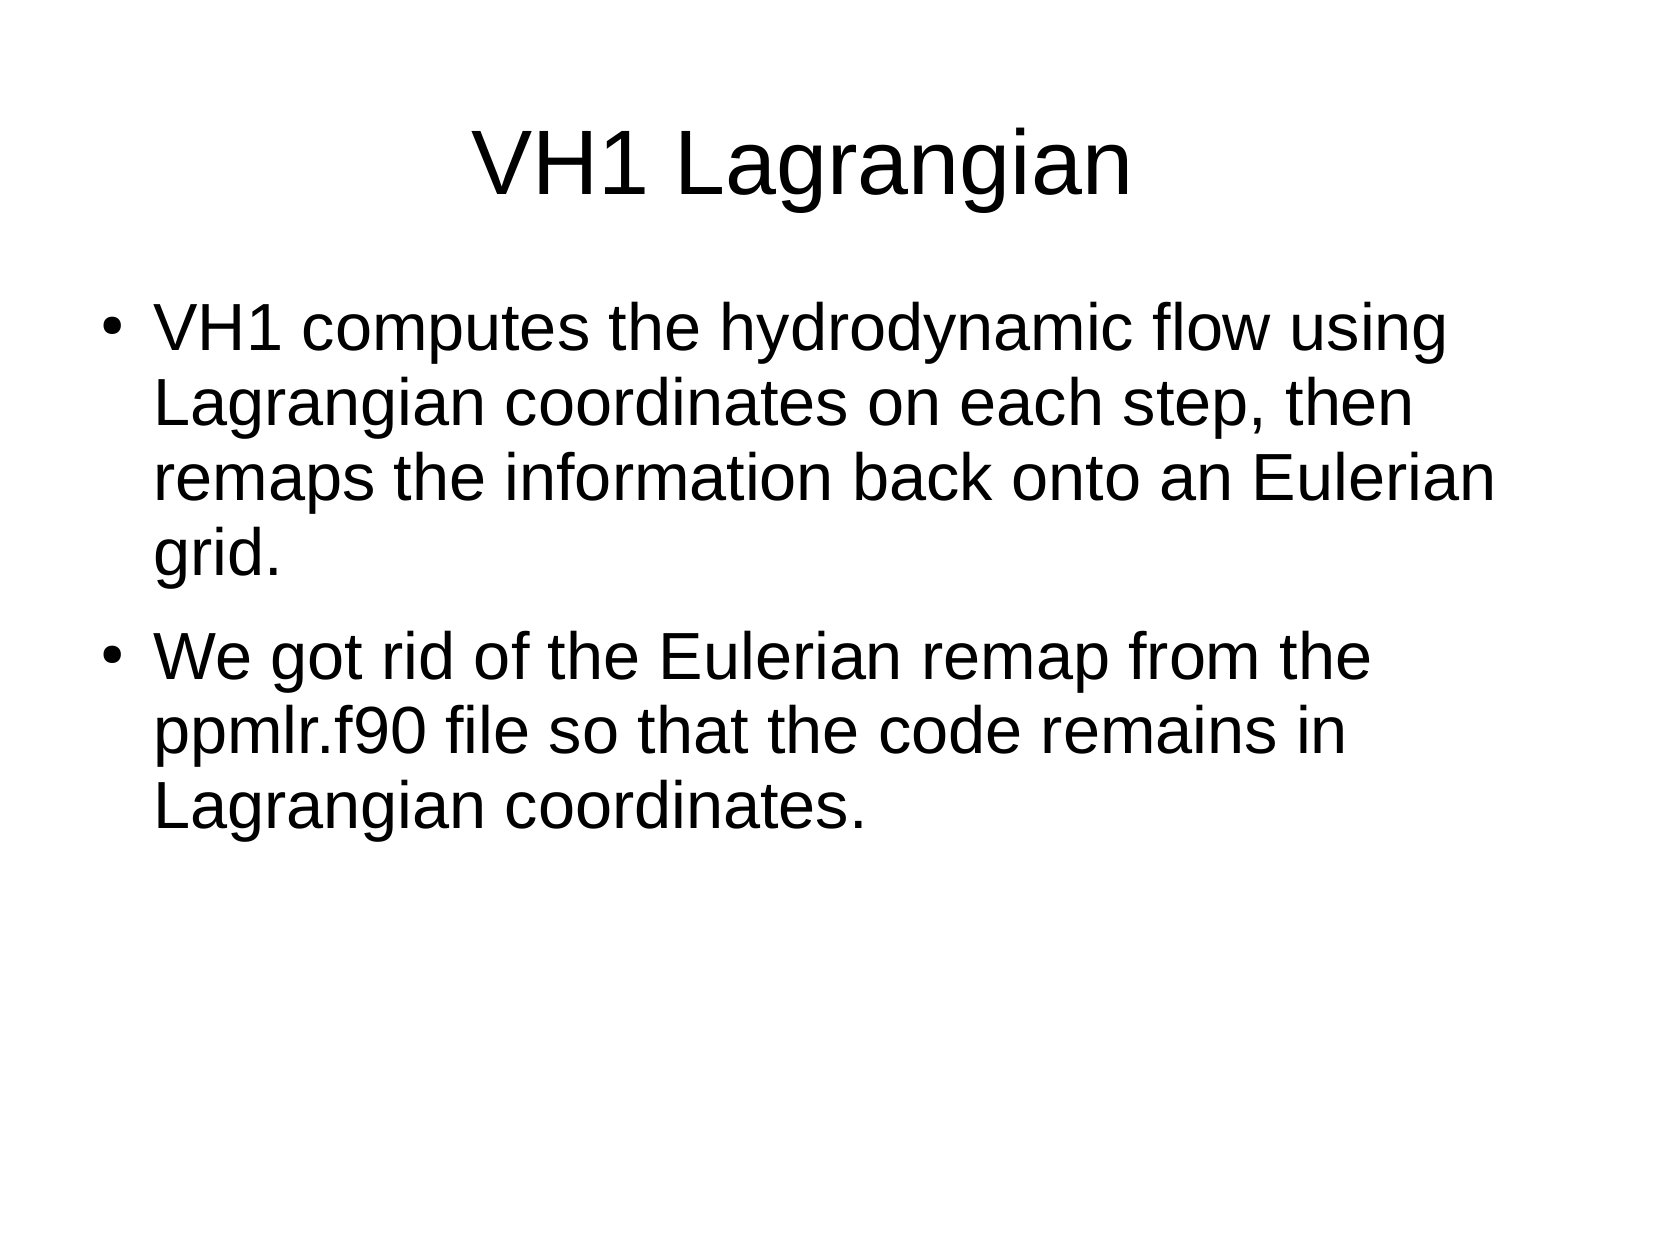

# VH1 Lagrangian
VH1 computes the hydrodynamic flow using Lagrangian coordinates on each step, then remaps the information back onto an Eulerian grid.
We got rid of the Eulerian remap from the ppmlr.f90 file so that the code remains in Lagrangian coordinates.